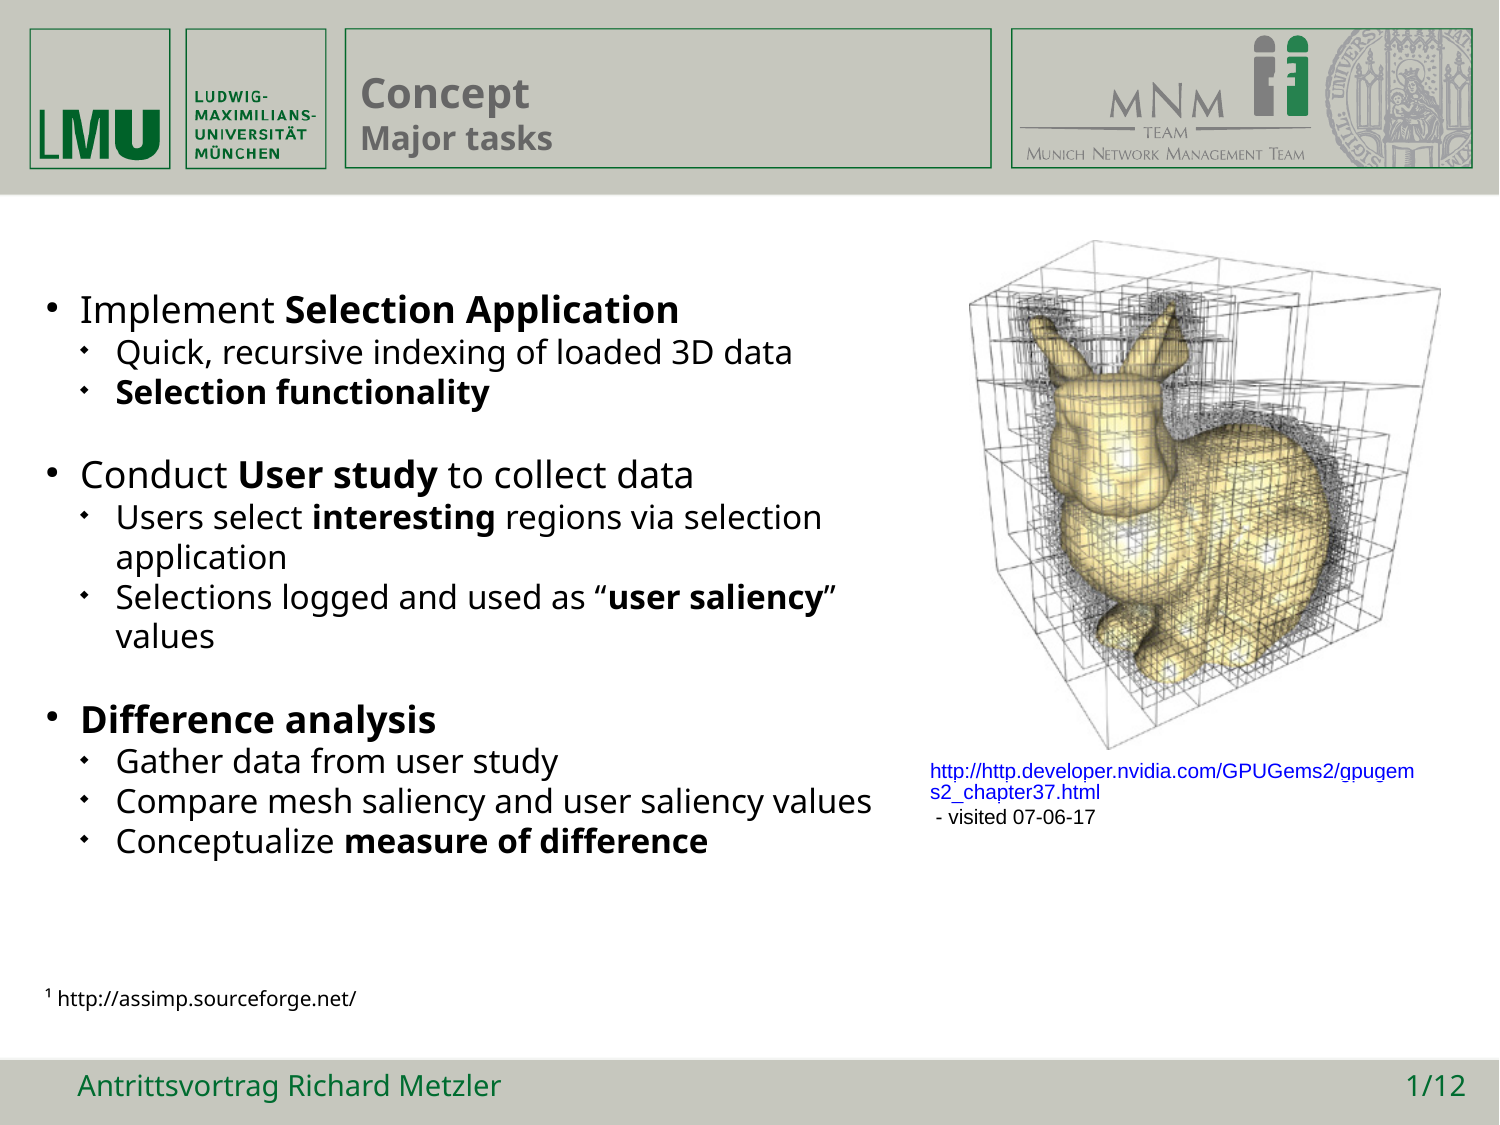

Concept
Major tasks
Implement Selection Application
Quick, recursive indexing of loaded 3D data
Selection functionality
Conduct User study to collect data
Users select interesting regions via selection application
Selections logged and used as “user saliency” values
Difference analysis
Gather data from user study
Compare mesh saliency and user saliency values
Conceptualize measure of difference
http://http.developer.nvidia.com/GPUGems2/gpugems2_chapter37.html - visited 07-06-17
¹ http://assimp.sourceforge.net/
Antrittsvortrag Richard Metzler
1/12